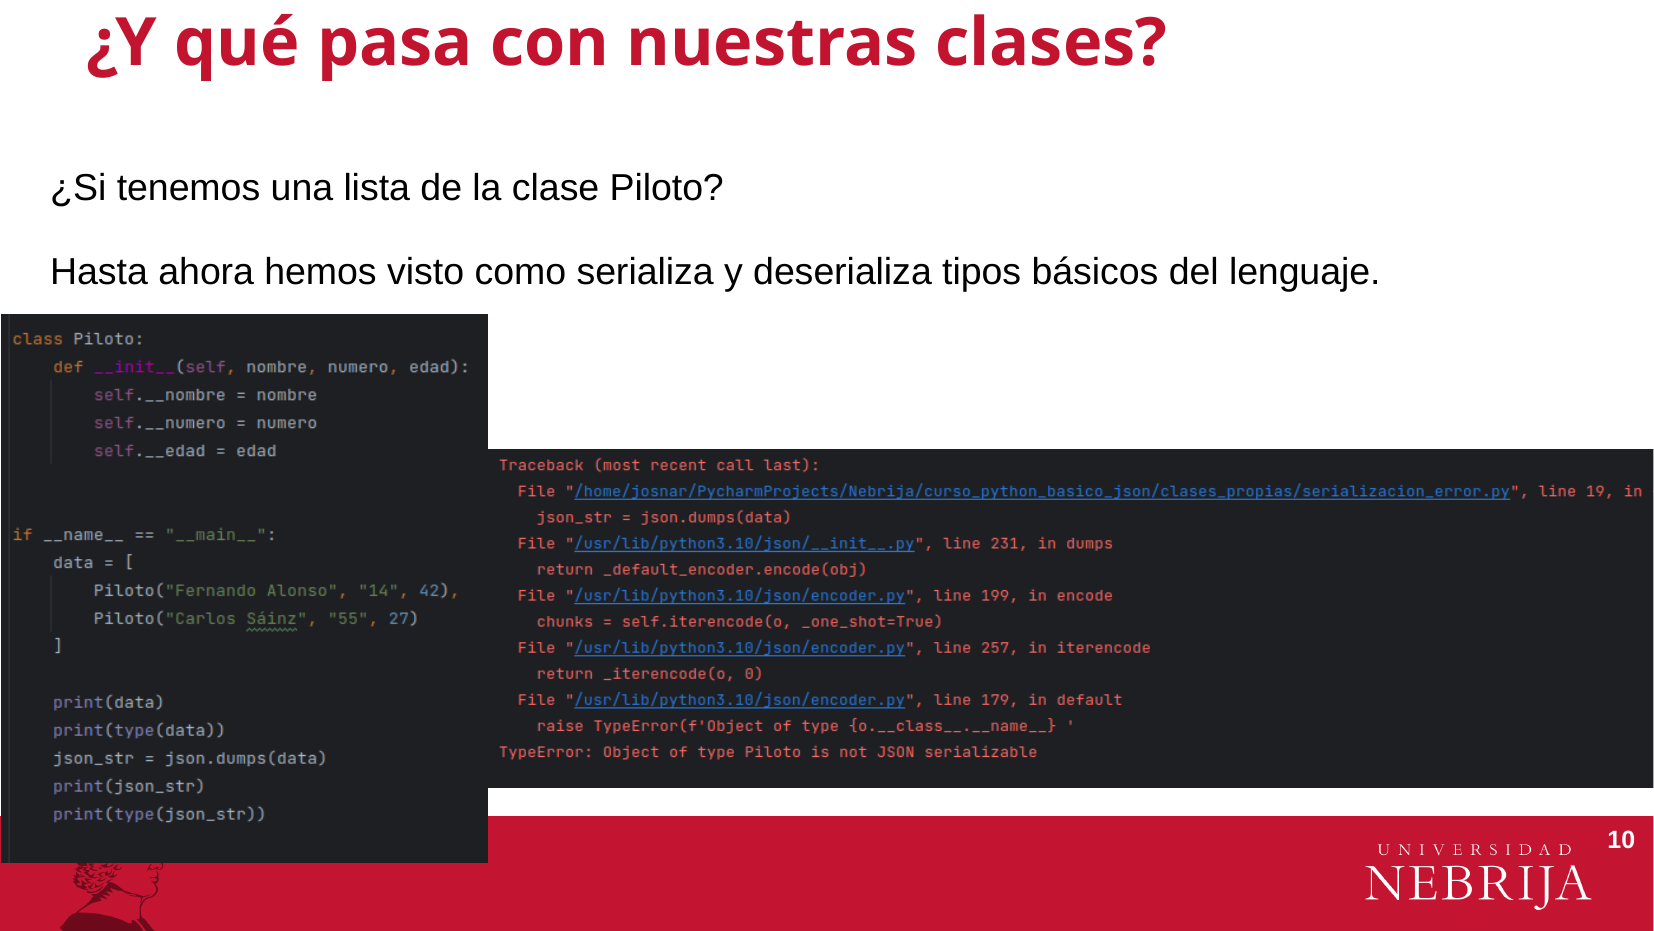

¿Y qué pasa con nuestras clases?
¿Si tenemos una lista de la clase Piloto?
Hasta ahora hemos visto como serializa y deserializa tipos básicos del lenguaje.